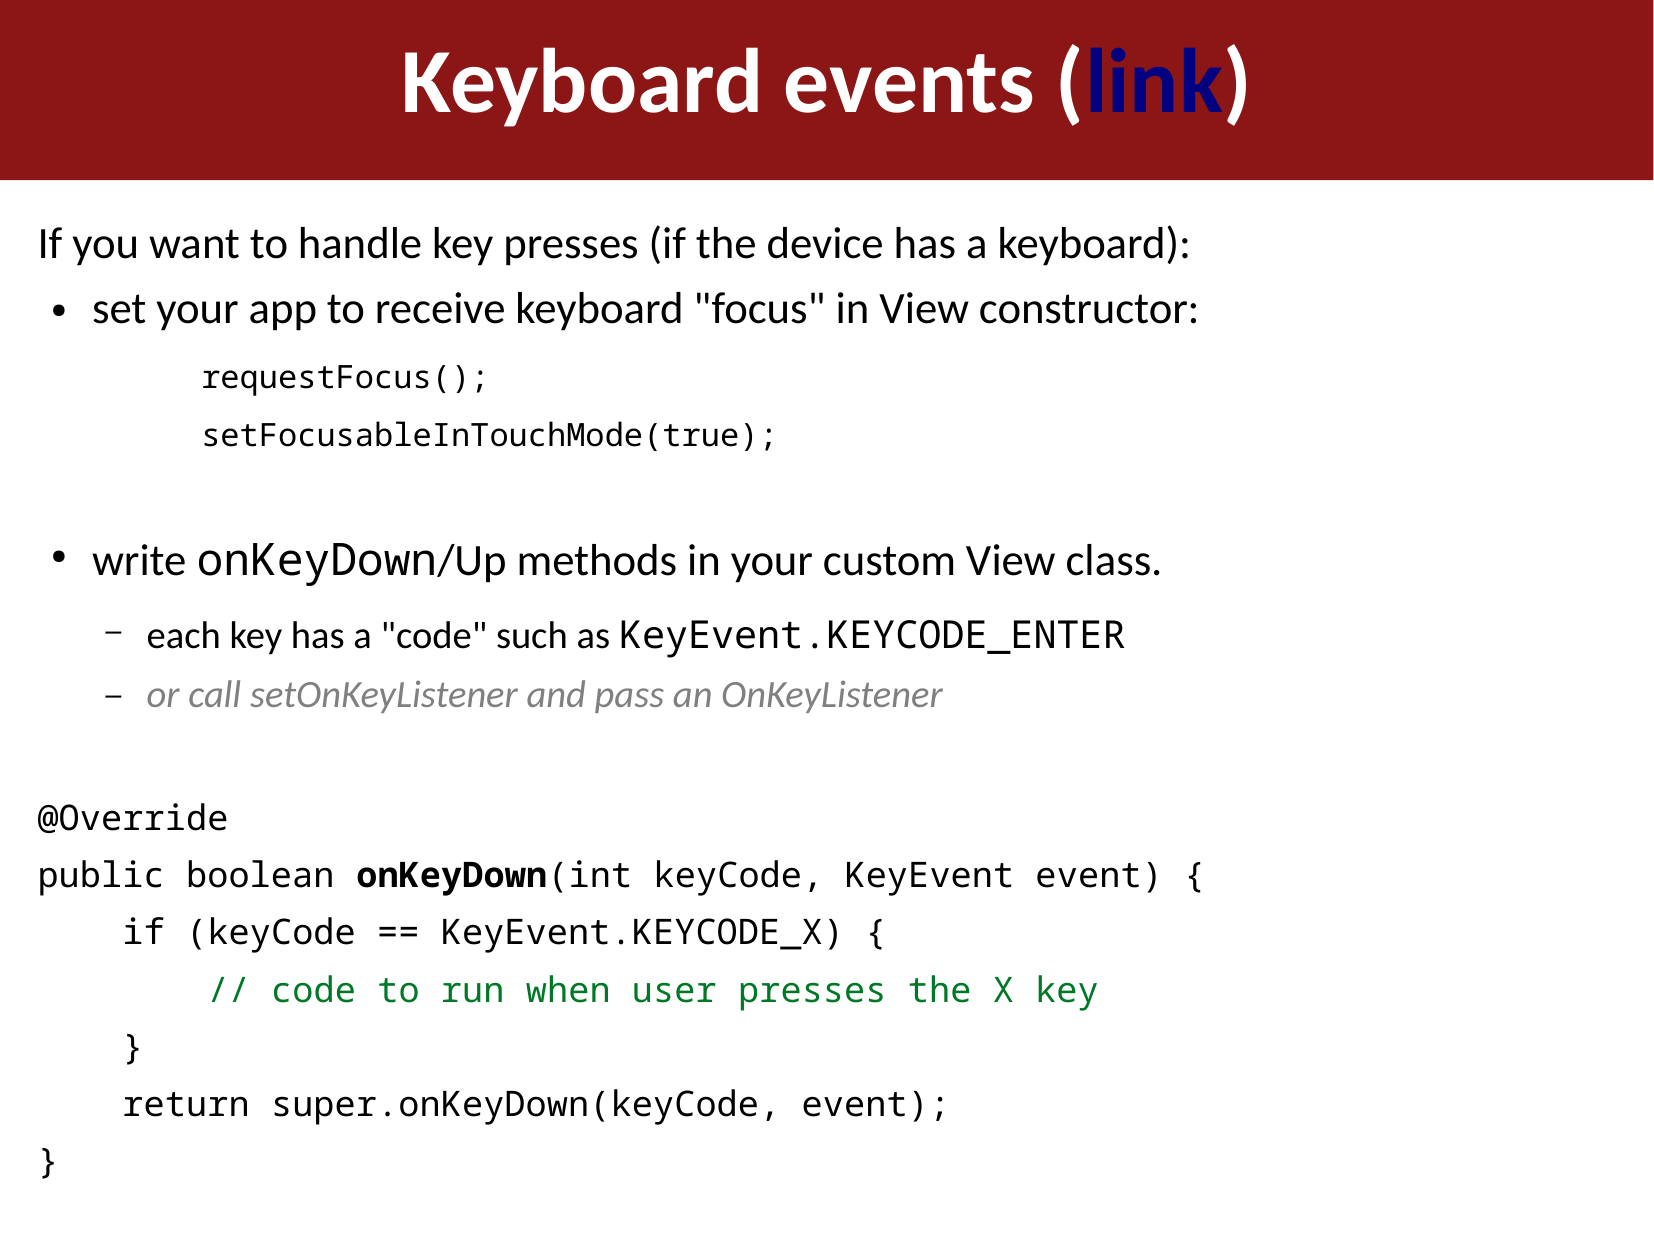

# Keyboard events (link)
If you want to handle key presses (if the device has a keyboard):
set your app to receive keyboard "focus" in View constructor:
requestFocus();
setFocusableInTouchMode(true);
write onKeyDown/Up methods in your custom View class.
each key has a "code" such as KeyEvent.KEYCODE_ENTER
or call setOnKeyListener and pass an OnKeyListener
@Override
public boolean onKeyDown(int keyCode, KeyEvent event) {
 if (keyCode == KeyEvent.KEYCODE_X) {
 // code to run when user presses the X key
 }
 return super.onKeyDown(keyCode, event);
}